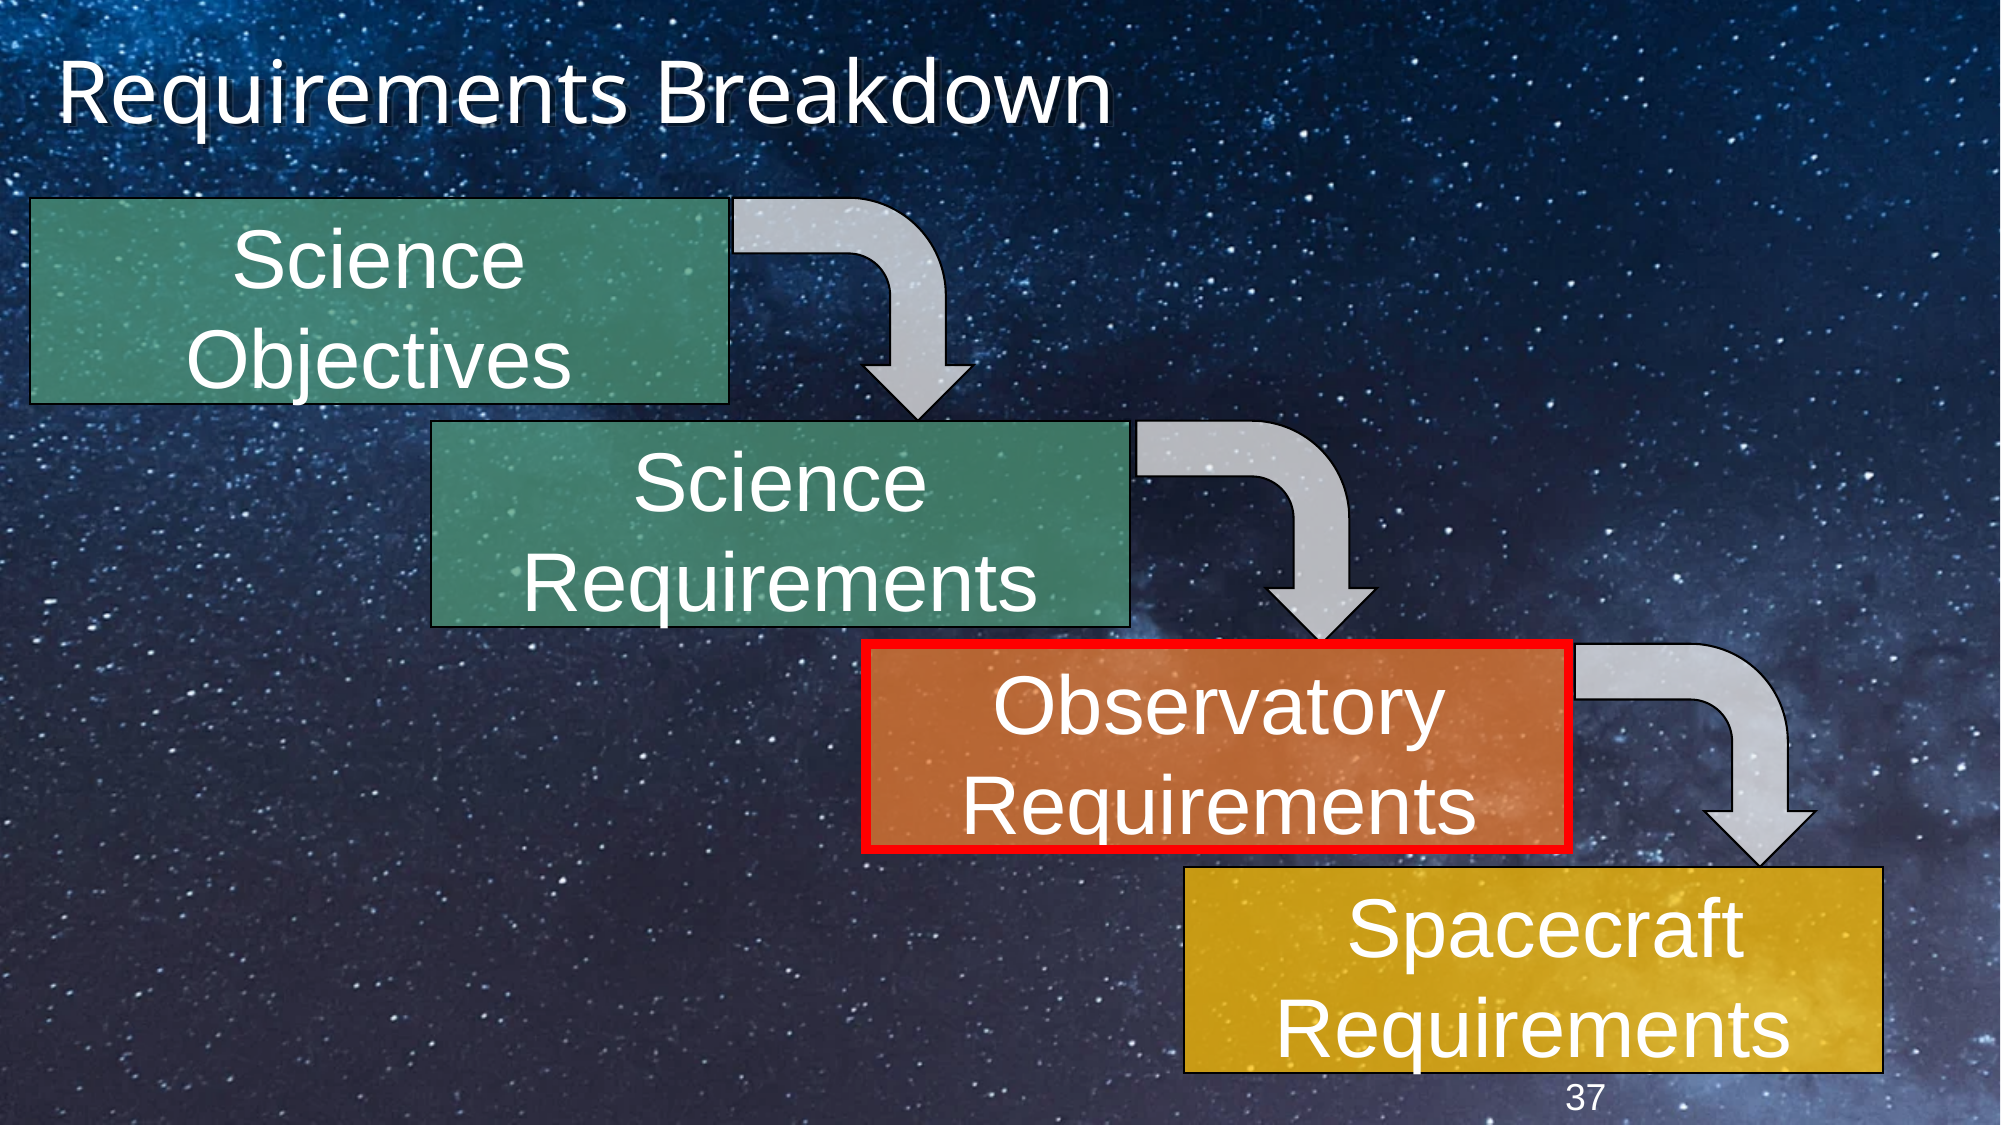

Requirements Breakdown
Science Objectives
Science Requirements
Observatory Requirements
 Spacecraft Requirements
33